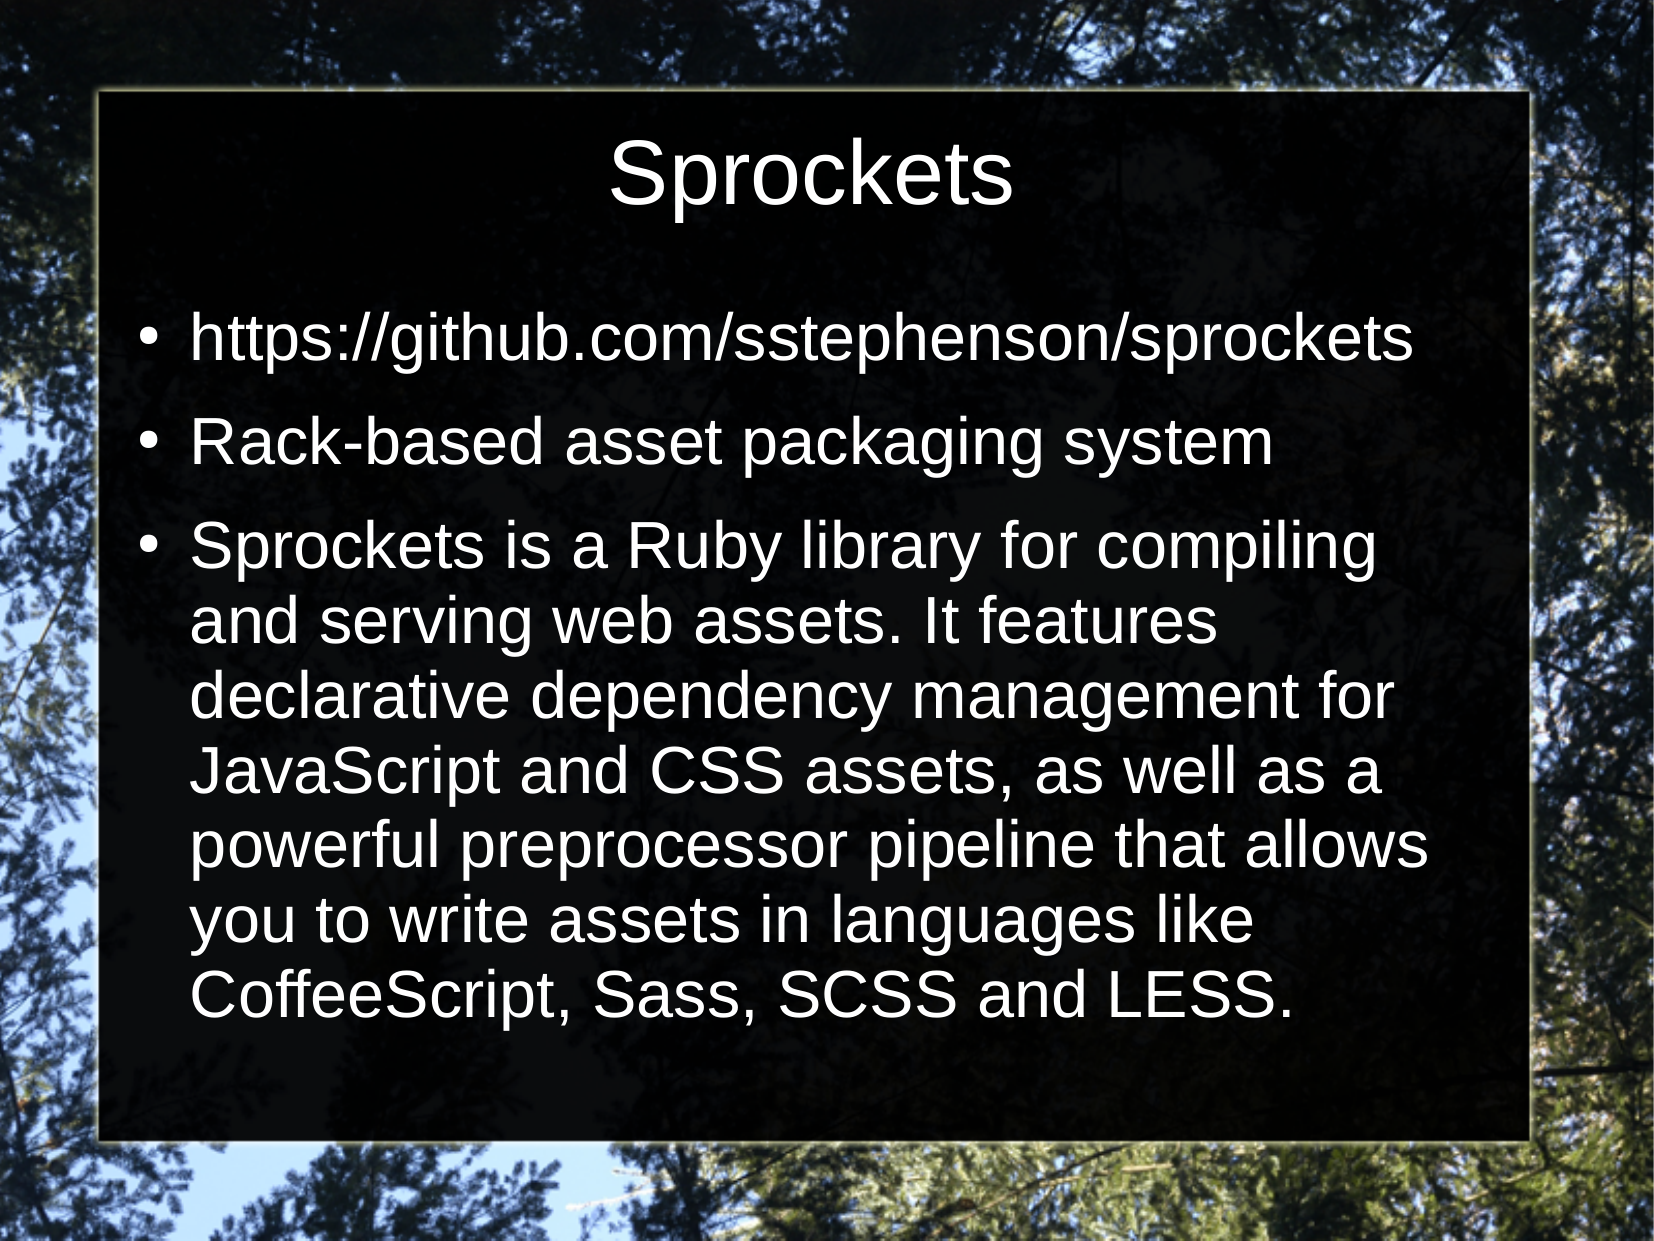

# Sprockets
https://github.com/sstephenson/sprockets
Rack-based asset packaging system
Sprockets is a Ruby library for compiling and serving web assets. It features declarative dependency management for JavaScript and CSS assets, as well as a powerful preprocessor pipeline that allows you to write assets in languages like CoffeeScript, Sass, SCSS and LESS.